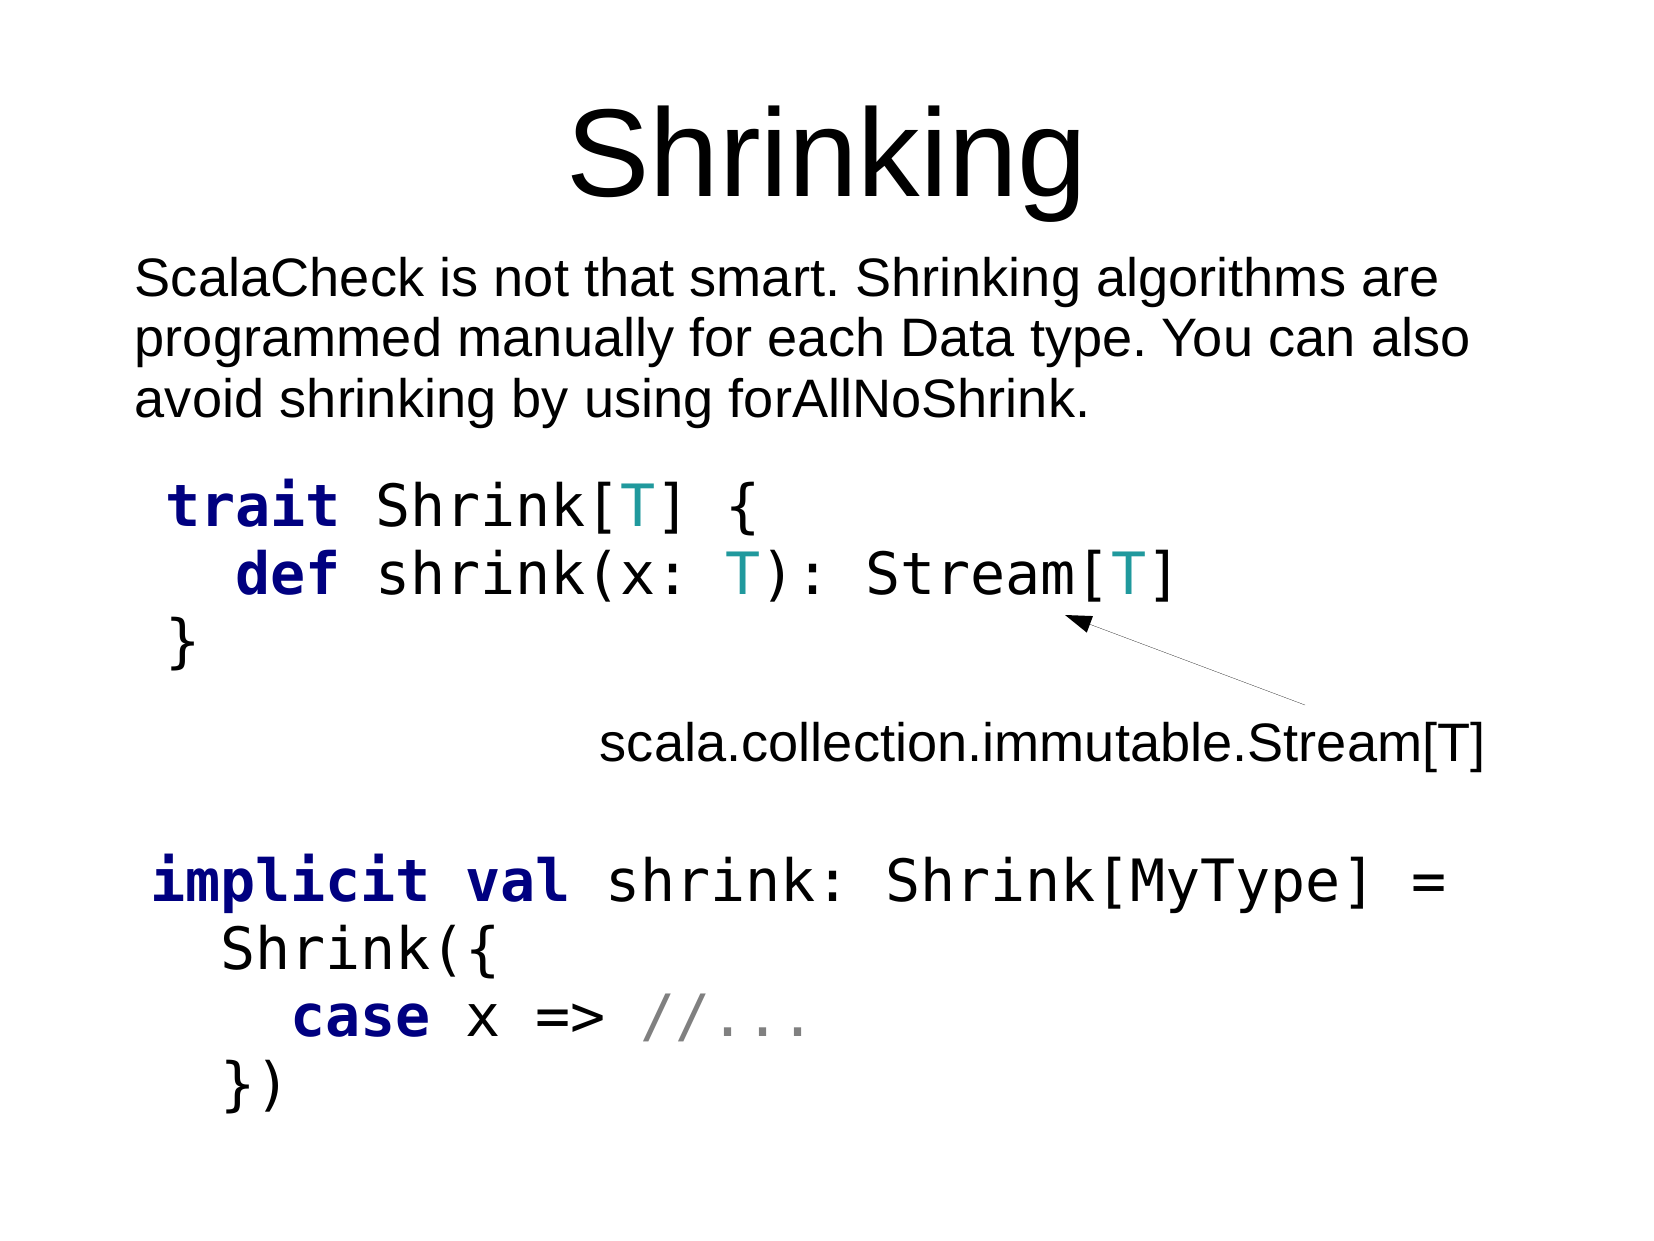

# Shrinking
ScalaCheck is not that smart. Shrinking algorithms are programmed manually for each Data type. You can also avoid shrinking by using forAllNoShrink.
trait Shrink[T] {
 def shrink(x: T): Stream[T]
}
scala.collection.immutable.Stream[T]
implicit val shrink: Shrink[MyType] =
 Shrink({
 case x => //...
 })